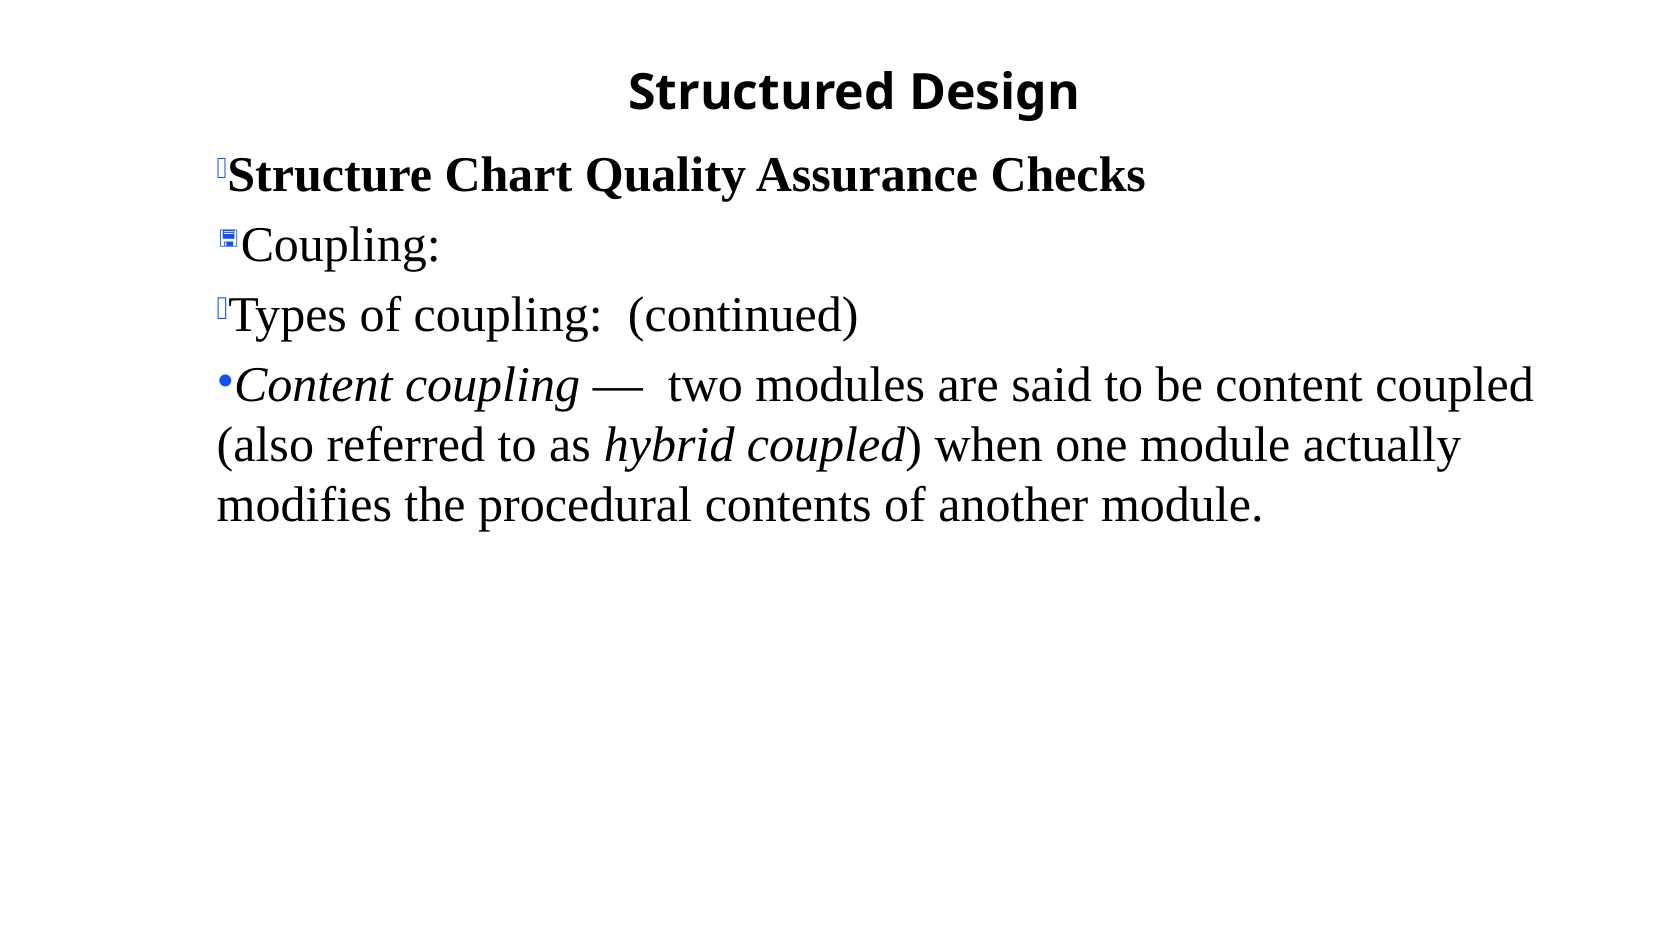

# Structured Design
Structure Chart Quality Assurance Checks
Coupling:
Types of coupling: (continued)
Content coupling — two modules are said to be content coupled (also referred to as hybrid coupled) when one module actually modifies the procedural contents of another module.